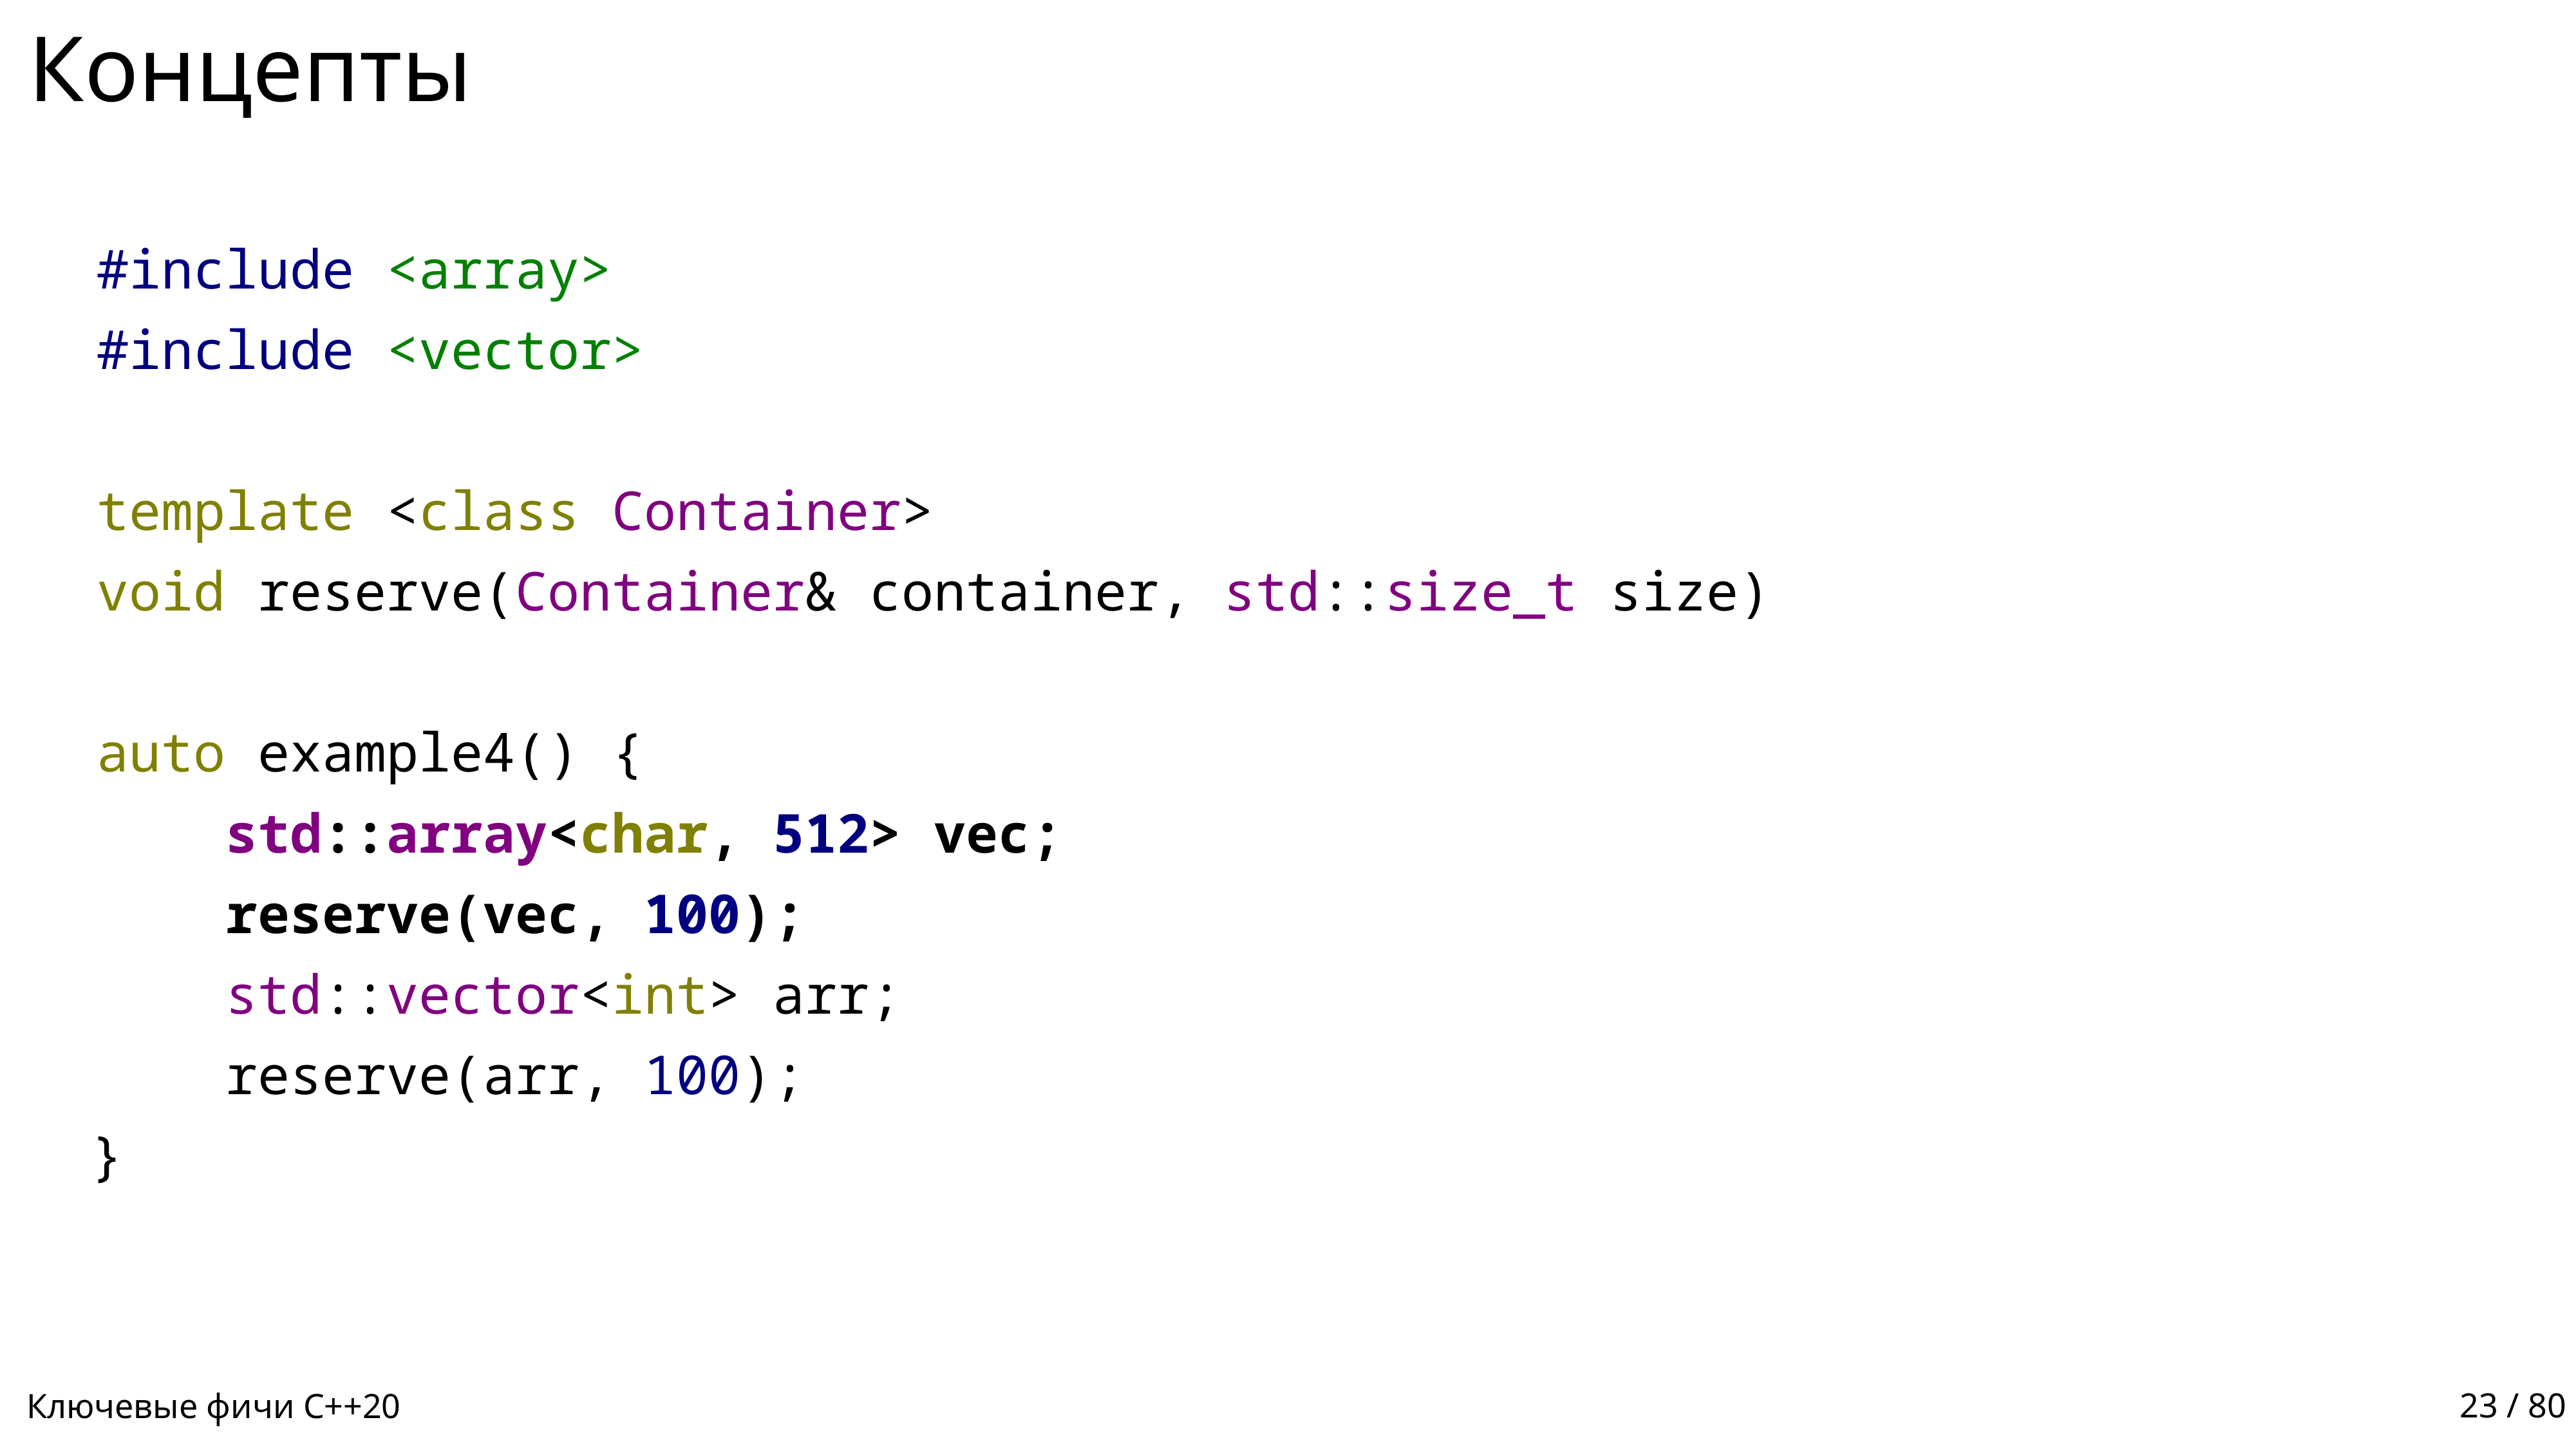

# Концепты
#include <array>
#include <vector>
template <class Container>
void reserve(Container& container, std::size_t size)
auto example4() {
 std::array<char, 512> vec;
 reserve(vec, 100);
 std::vector<int> arr;
 reserve(arr, 100);
}
Ключевые фичи С++20